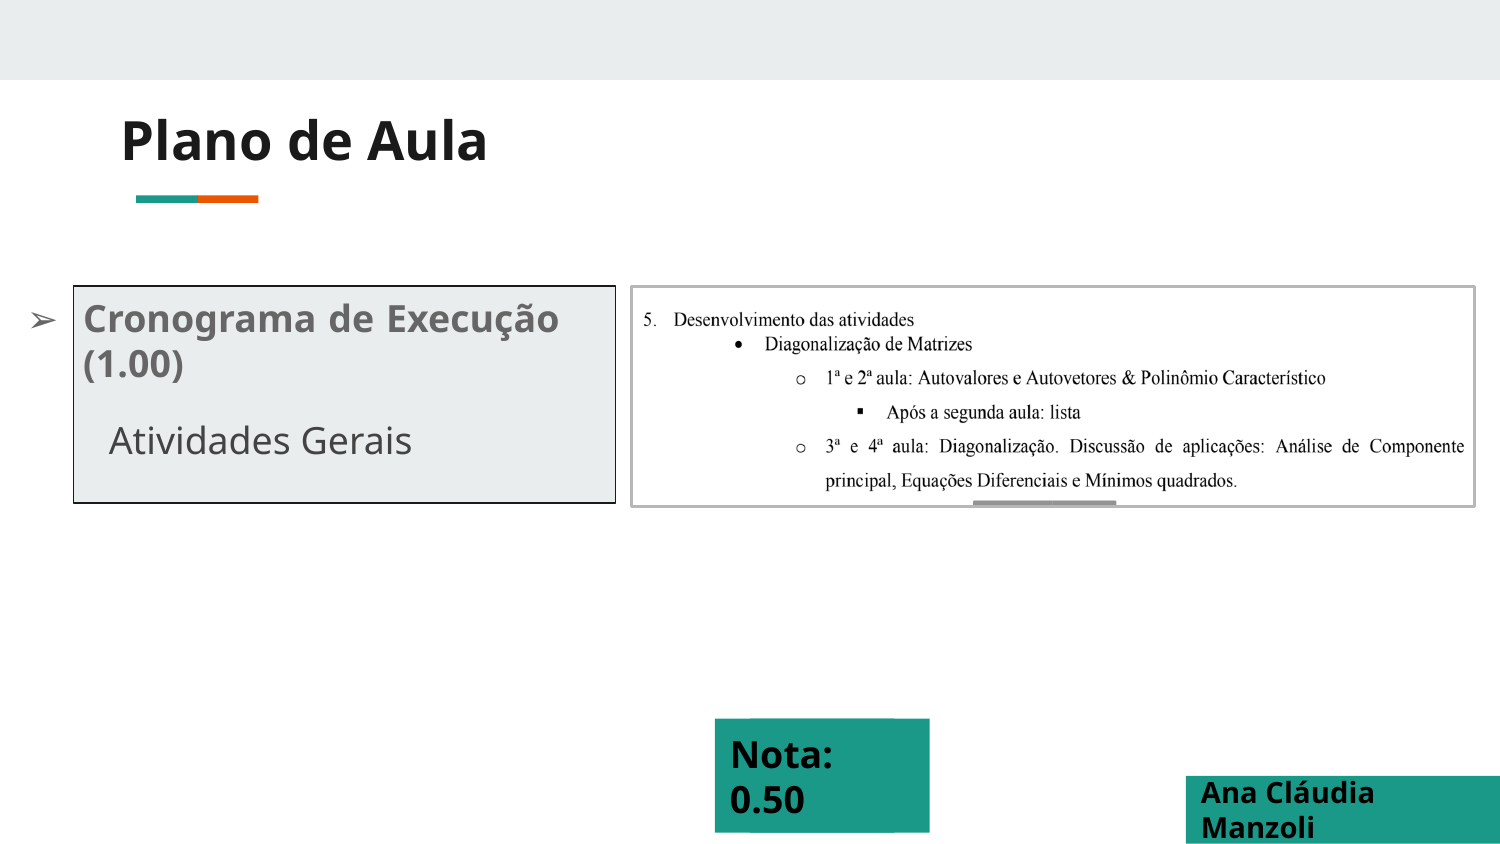

# Plano de Aula
Cronograma de Execução (1.00)
Atividades Gerais
Nota: 0.50
Nota:
Ana Cláudia Manzoli